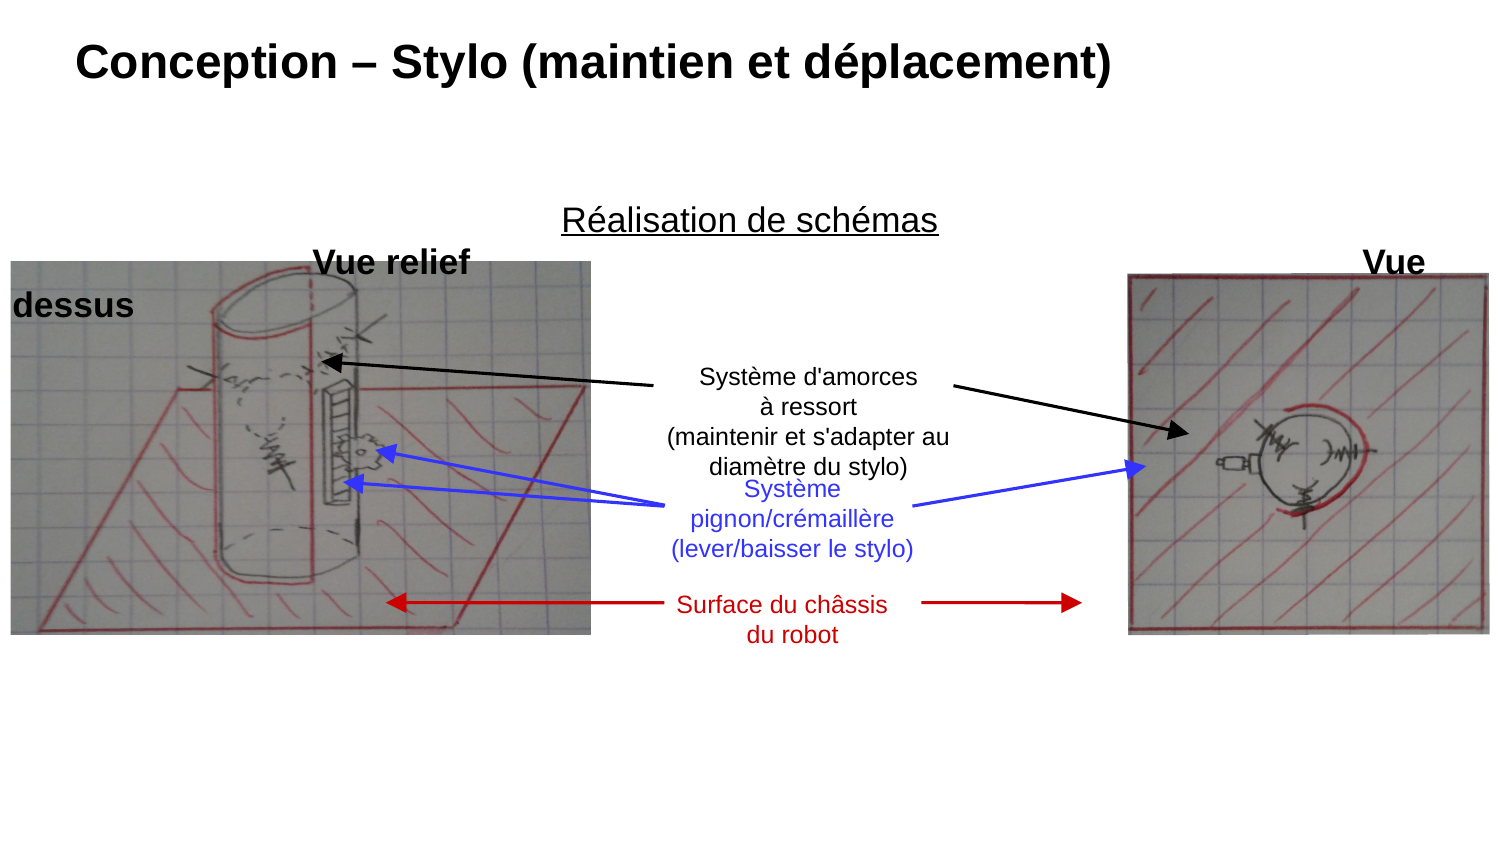

Conception – Stylo (maintien et déplacement)
Réalisation de schémas
				Vue relief												Vue dessus
Système d'amorces
à ressort
(maintenir et s'adapter au diamètre du stylo)
Système pignon/crémaillère
(lever/baisser le stylo)
Surface du châssis
du robot